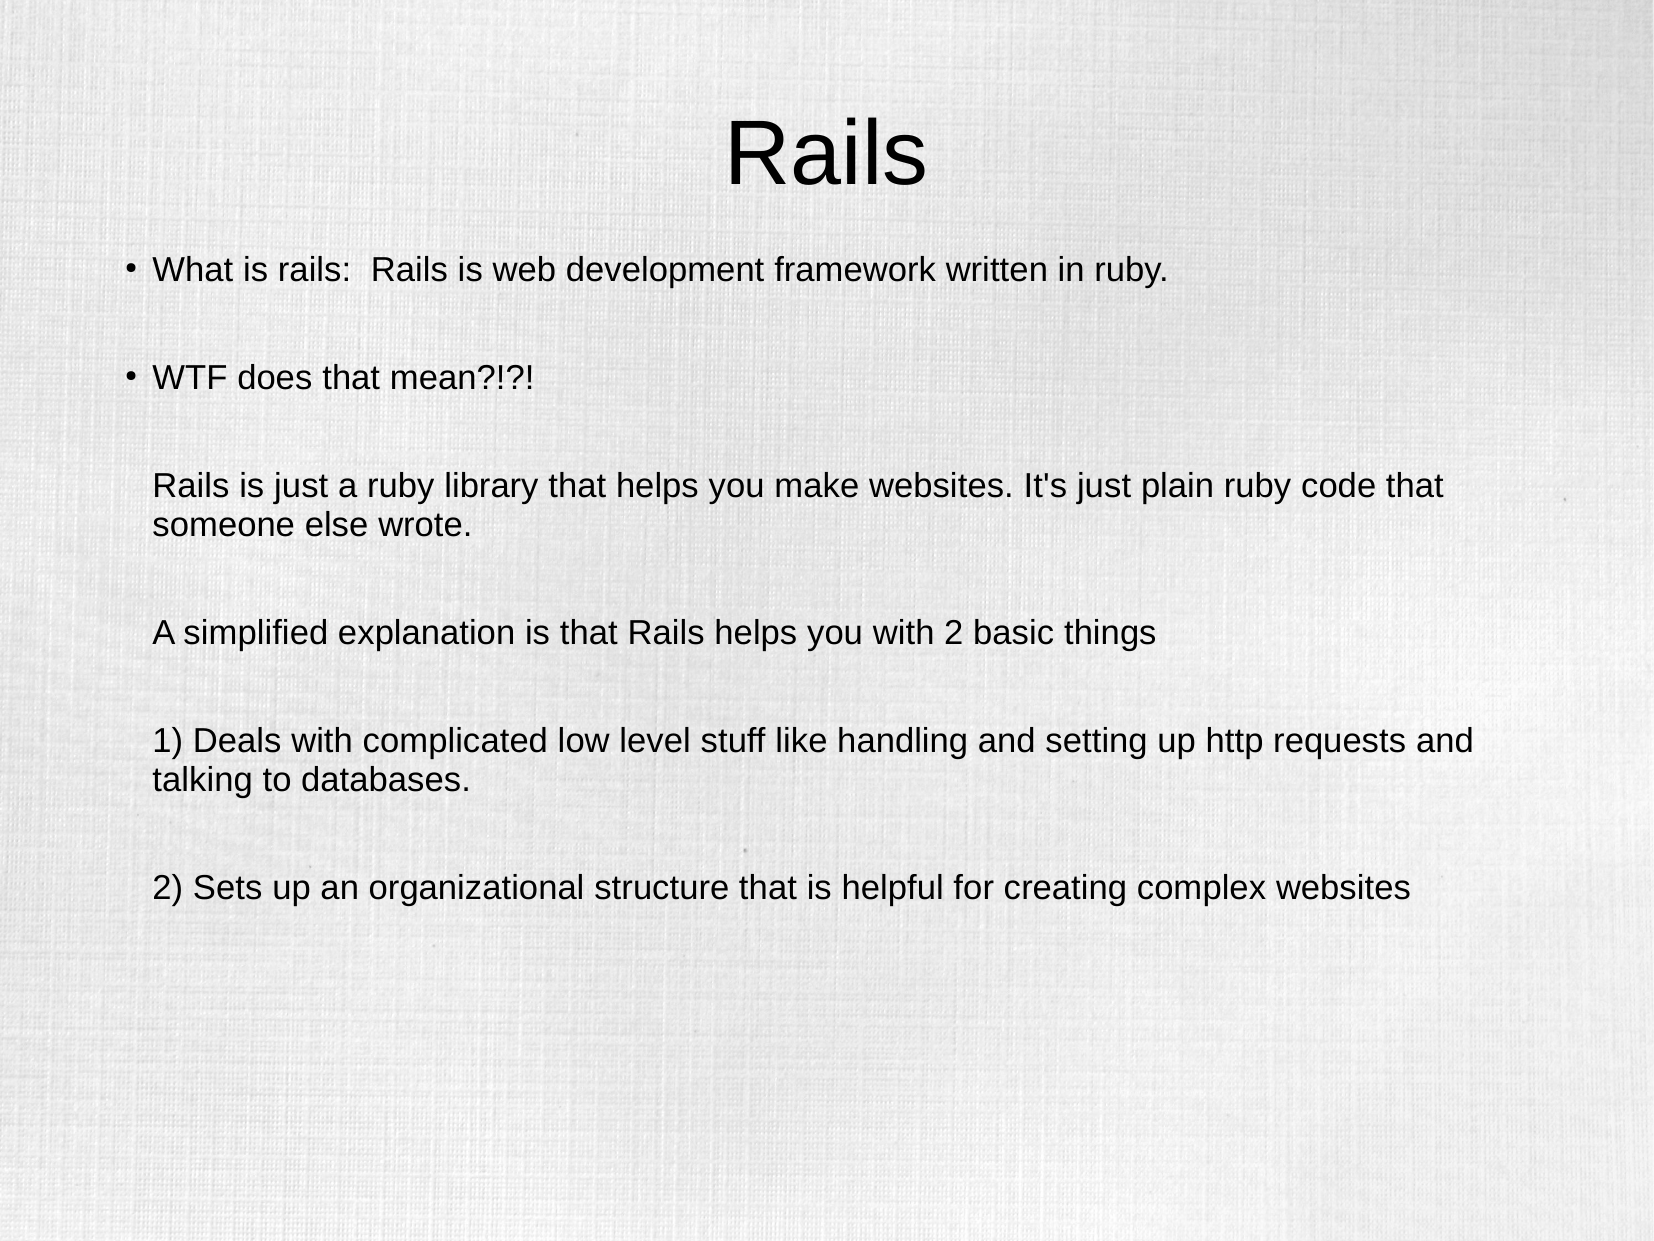

# Rails
What is rails: Rails is web development framework written in ruby.
WTF does that mean?!?!
Rails is just a ruby library that helps you make websites. It's just plain ruby code that someone else wrote.
A simplified explanation is that Rails helps you with 2 basic things
1) Deals with complicated low level stuff like handling and setting up http requests and talking to databases.
2) Sets up an organizational structure that is helpful for creating complex websites